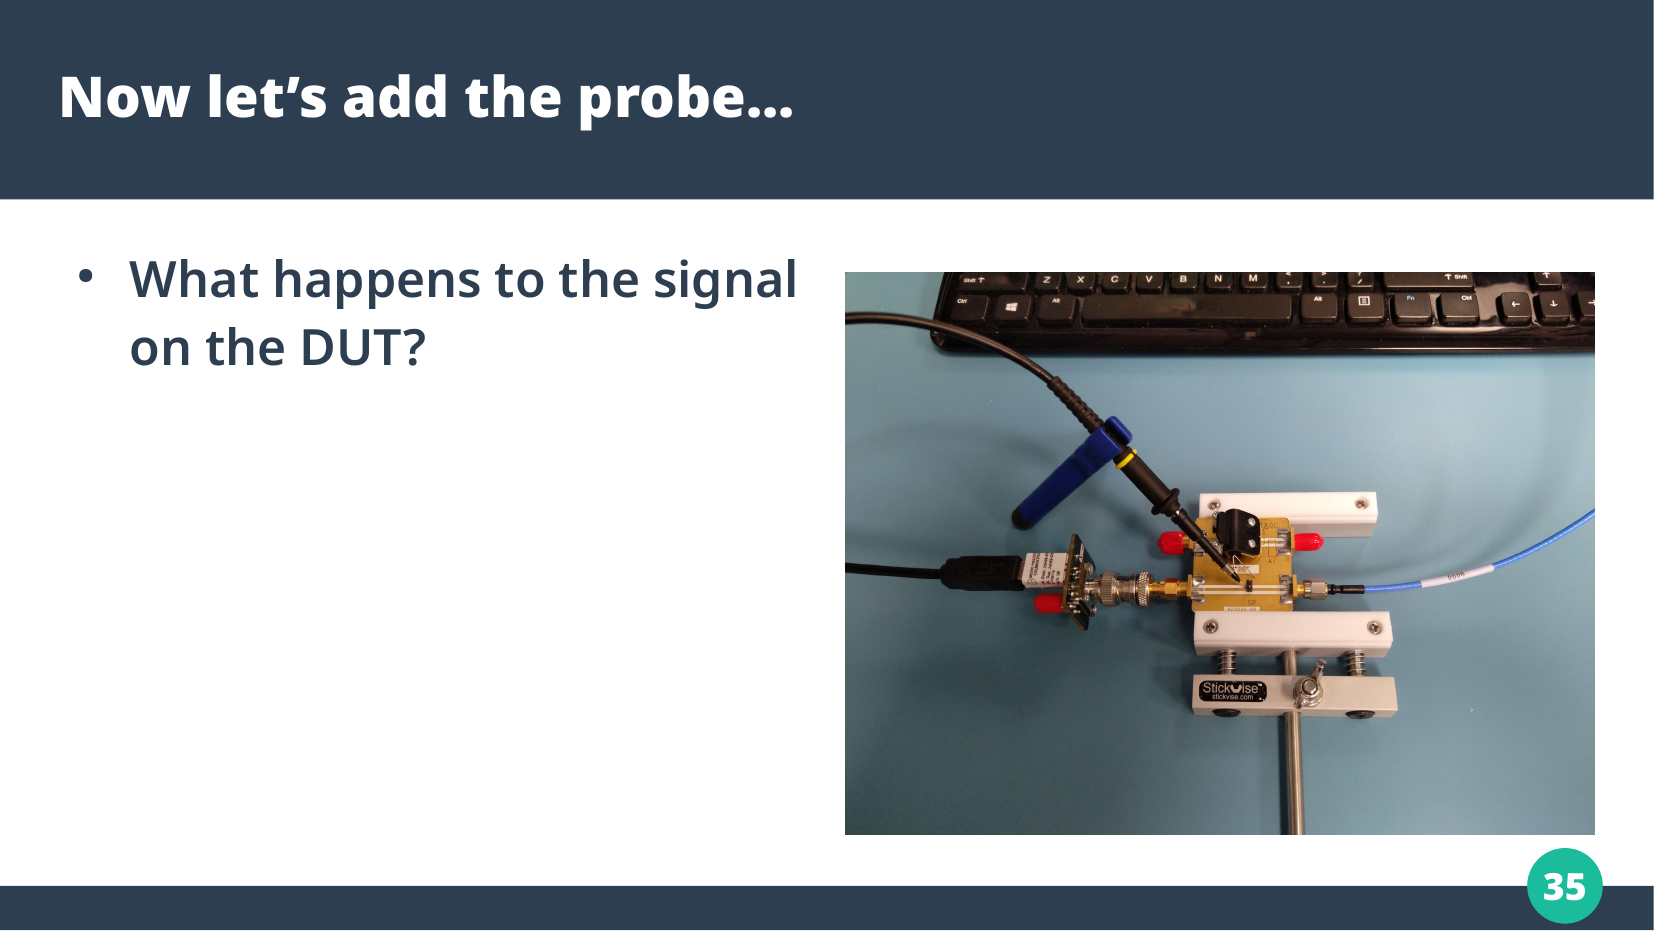

# Now let’s add the probe...
What happens to the signal on the DUT?